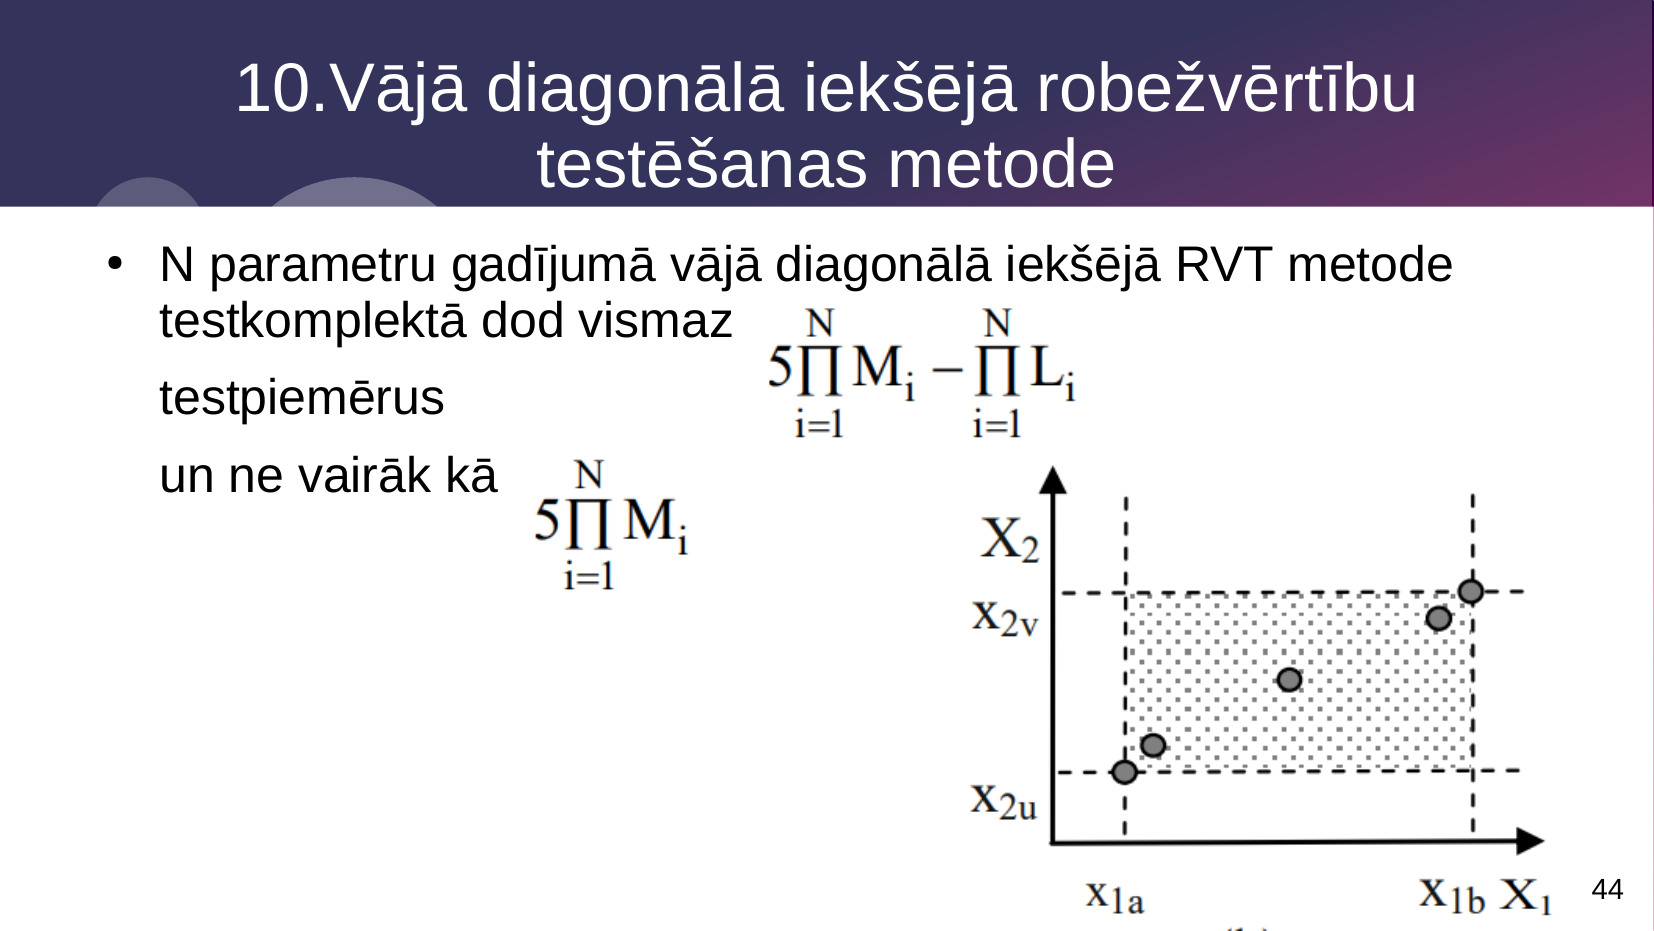

# 10.Vājā diagonālā iekšējā robežvērtību testēšanas metode
N parametru gadījumā vājā diagonālā iekšējā RVT metode testkomplektā dod vismaz
testpiemērus
un ne vairāk kā